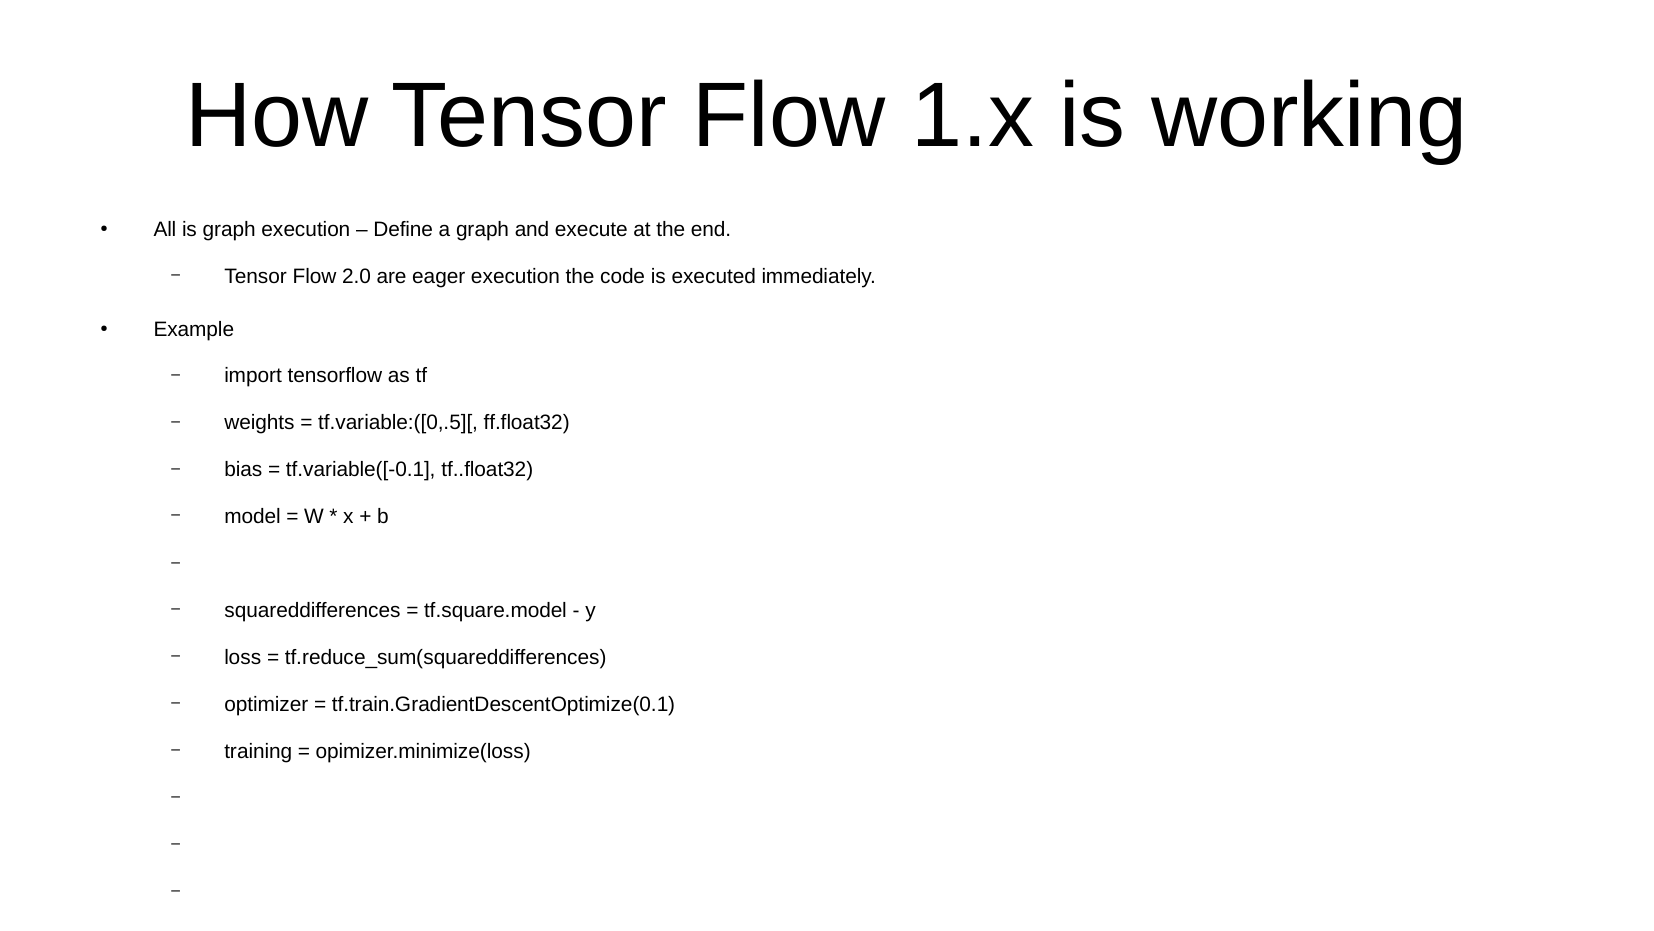

# How Tensor Flow 1.x is working
All is graph execution – Define a graph and execute at the end.
Tensor Flow 2.0 are eager execution the code is executed immediately.
Example
import tensorflow as tf
weights = tf.variable:([0,.5][, ff.float32)
bias = tf.variable([-0.1], tf..float32)
model = W * x + b
squareddifferences = tf.square.model - y
loss = tf.reduce_sum(squareddifferences)
optimizer = tf.train.GradientDescentOptimize(0.1)
training = opimizer.minimize(loss)